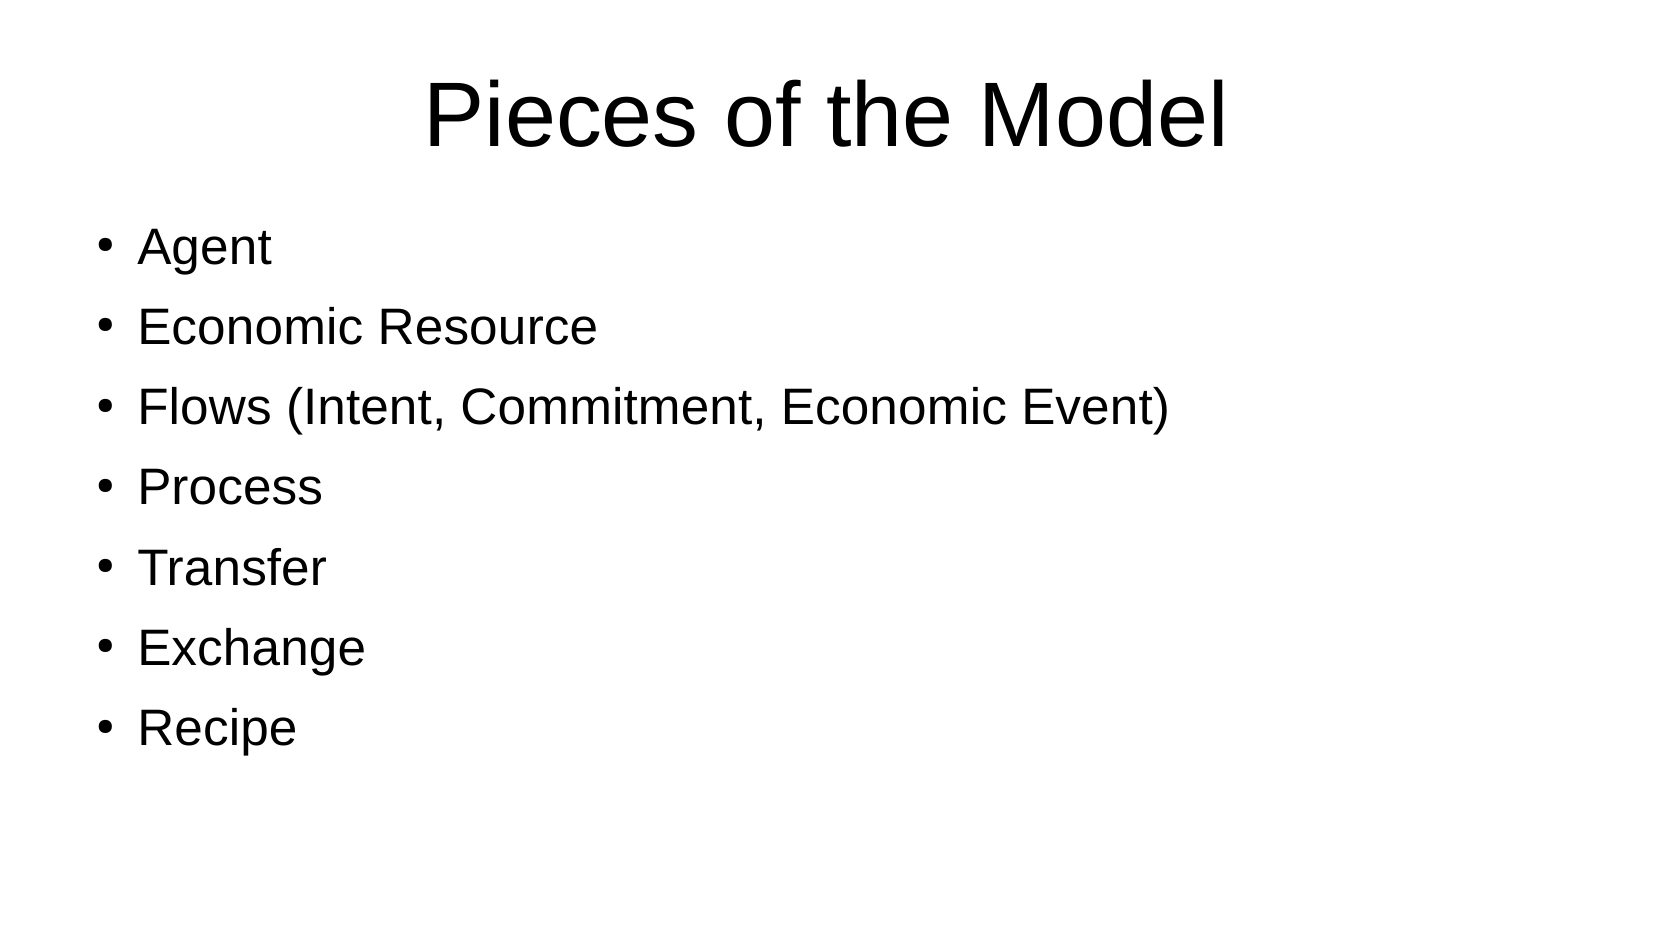

Pieces of the Model
# Agent
Economic Resource
Flows (Intent, Commitment, Economic Event)
Process
Transfer
Exchange
Recipe